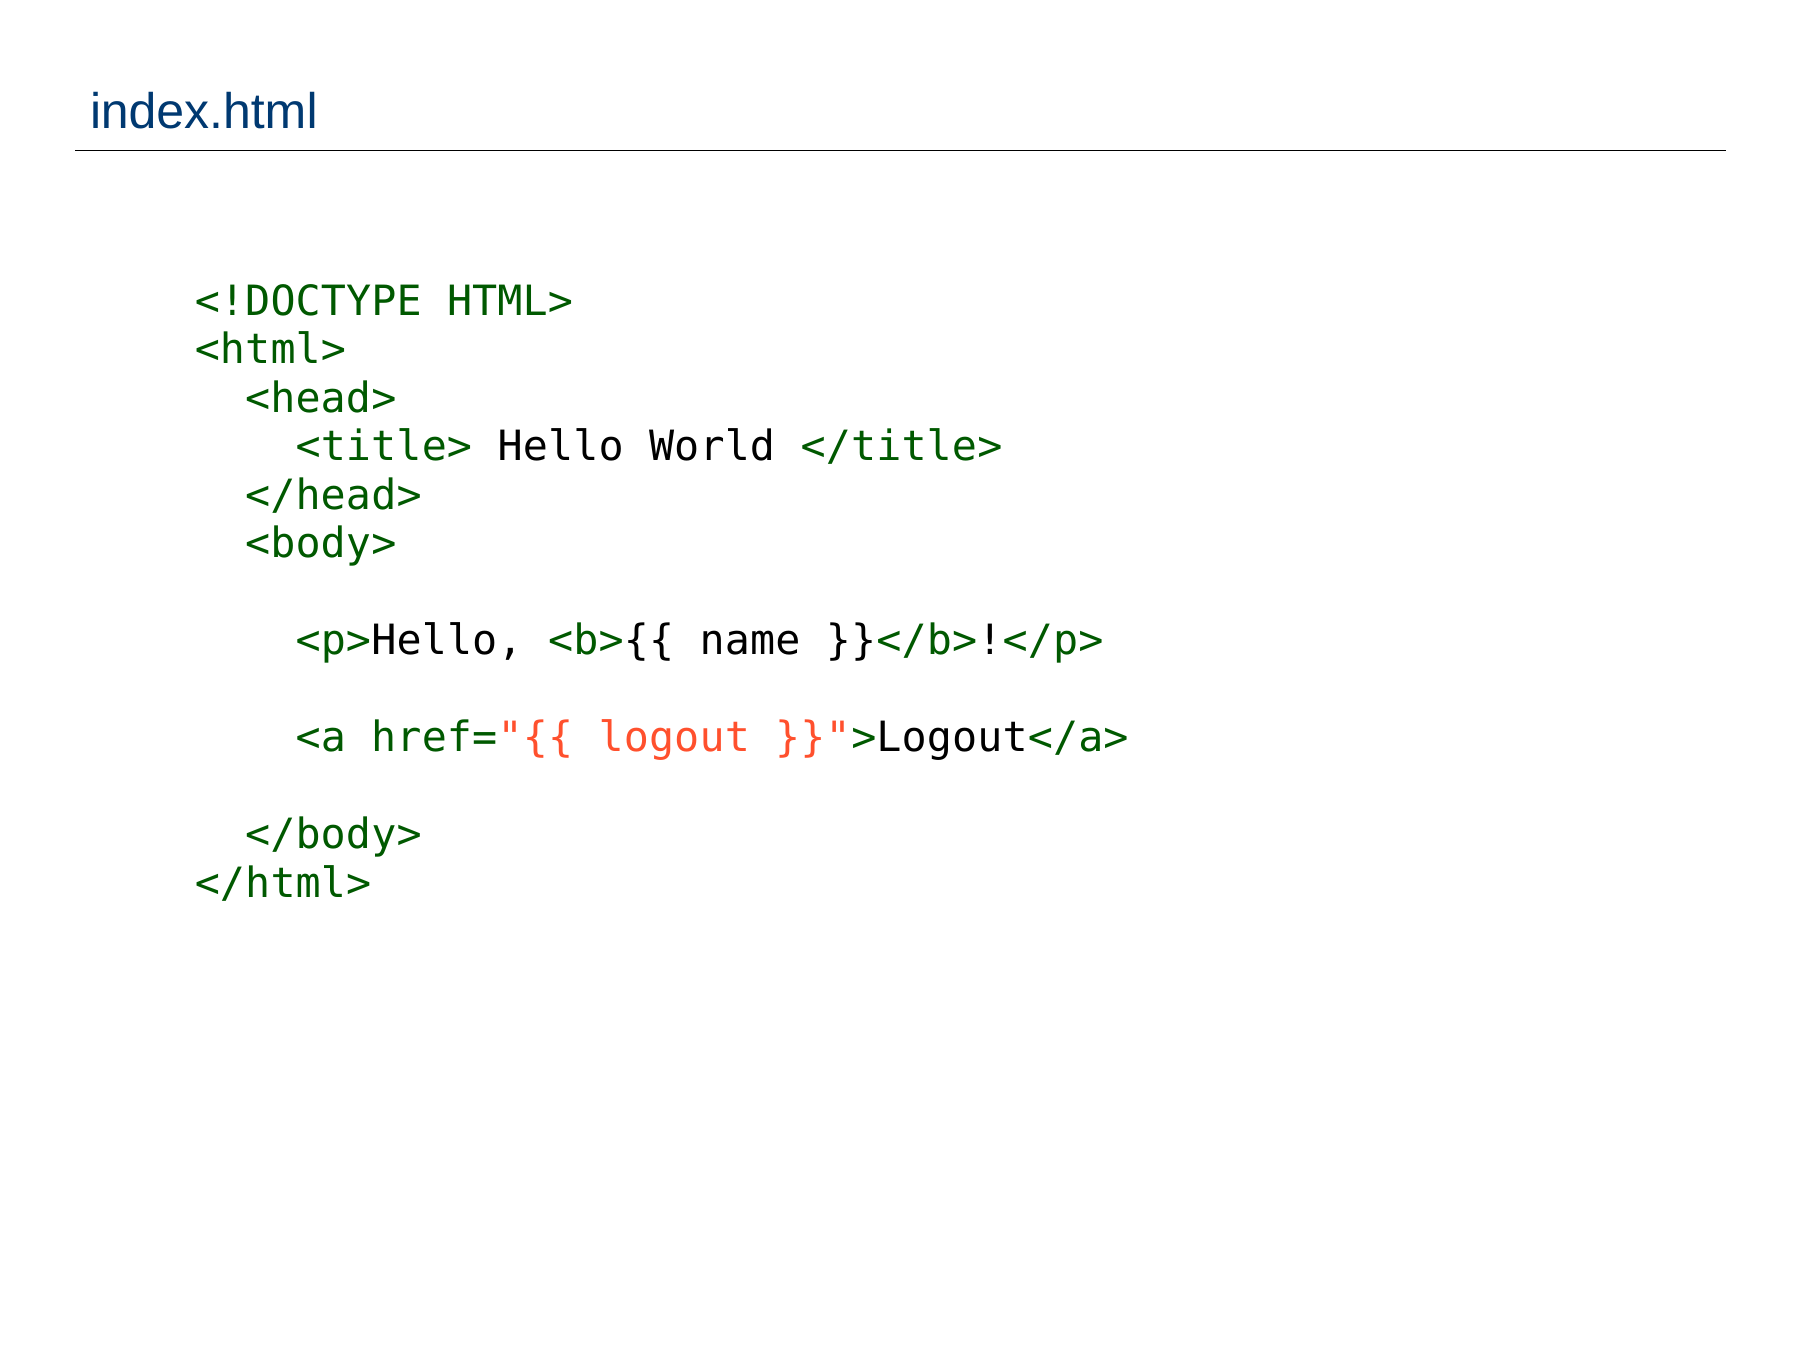

# index.html
<!DOCTYPE HTML>
<html>
 <head>
 <title> Hello World </title>
 </head>
 <body>
 <p>Hello, <b>{{ name }}</b>!</p>
 <a href="{{ logout }}">Logout</a>
 </body>
</html>